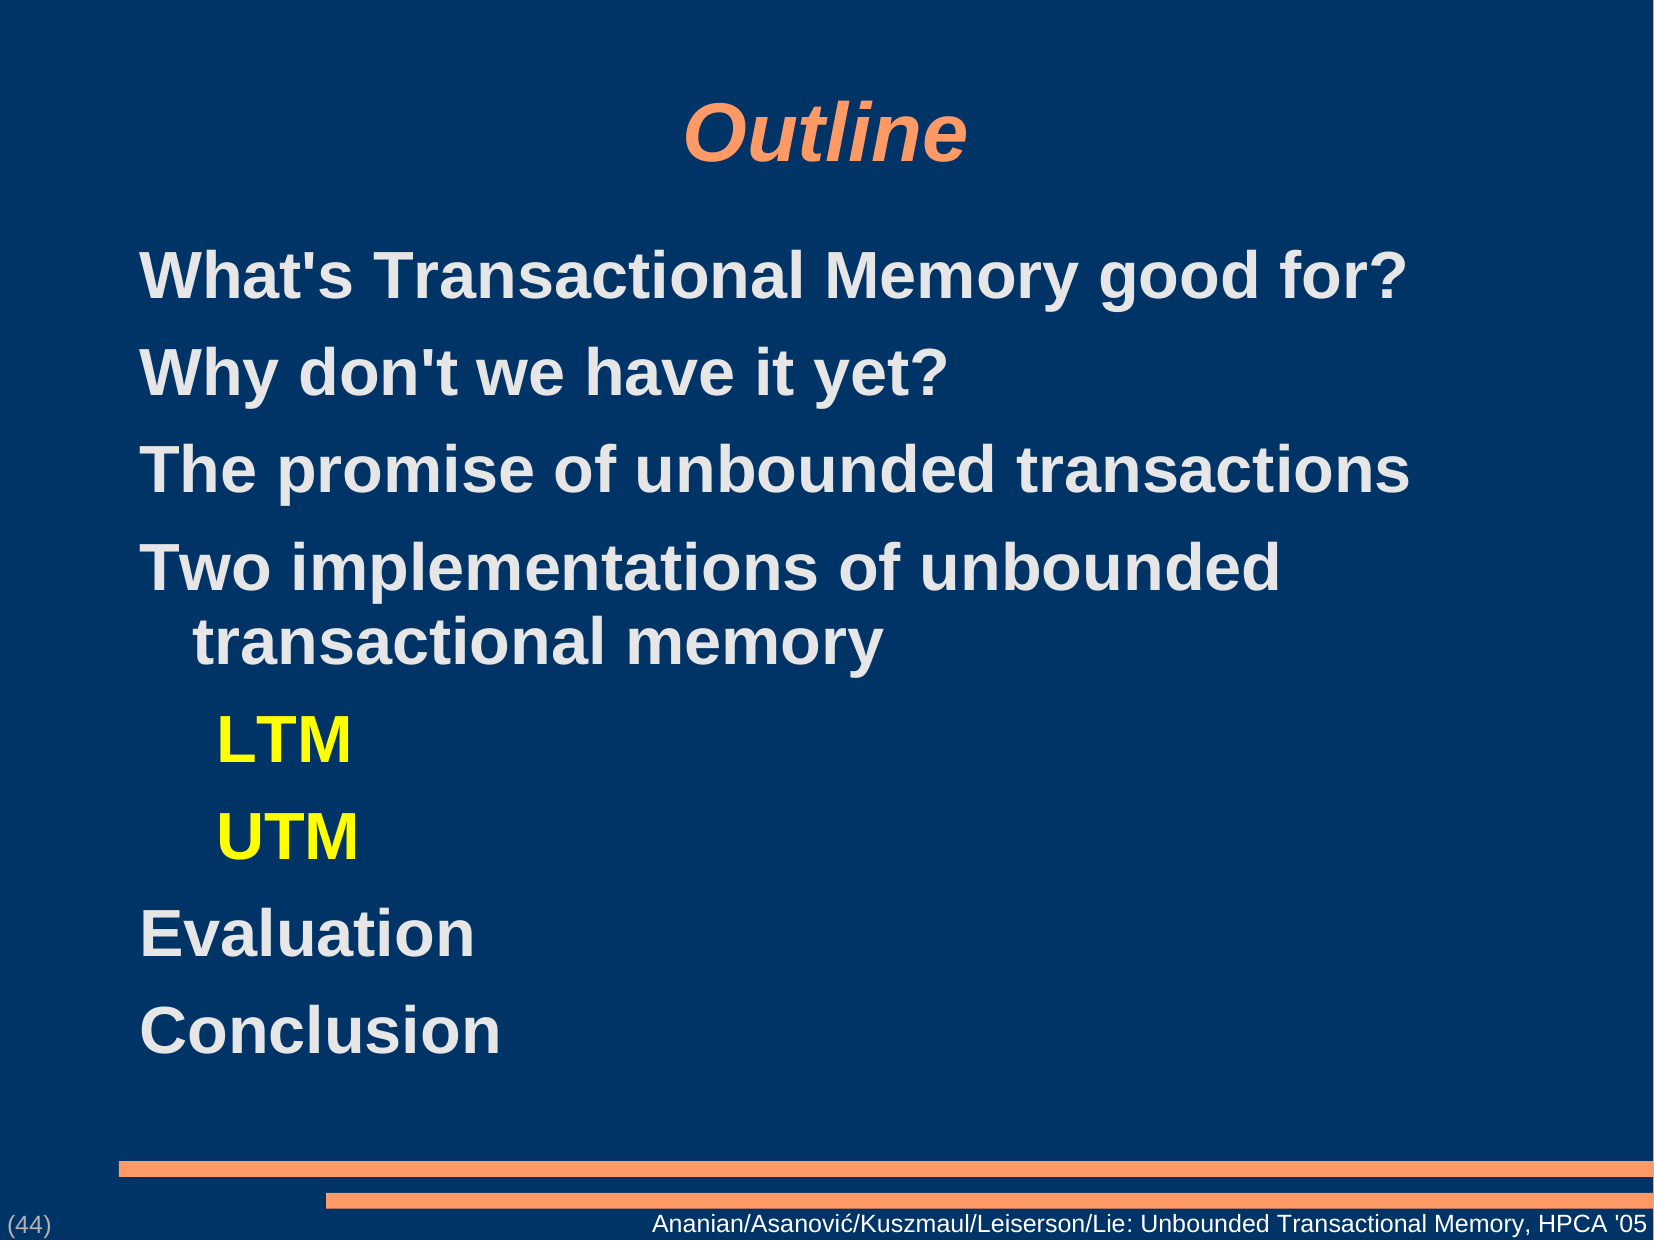

# Outline
What's Transactional Memory good for?
Why don't we have it yet?
The promise of unbounded transactions
Two implementations of unbounded transactional memory
LTM
UTM
Evaluation
Conclusion